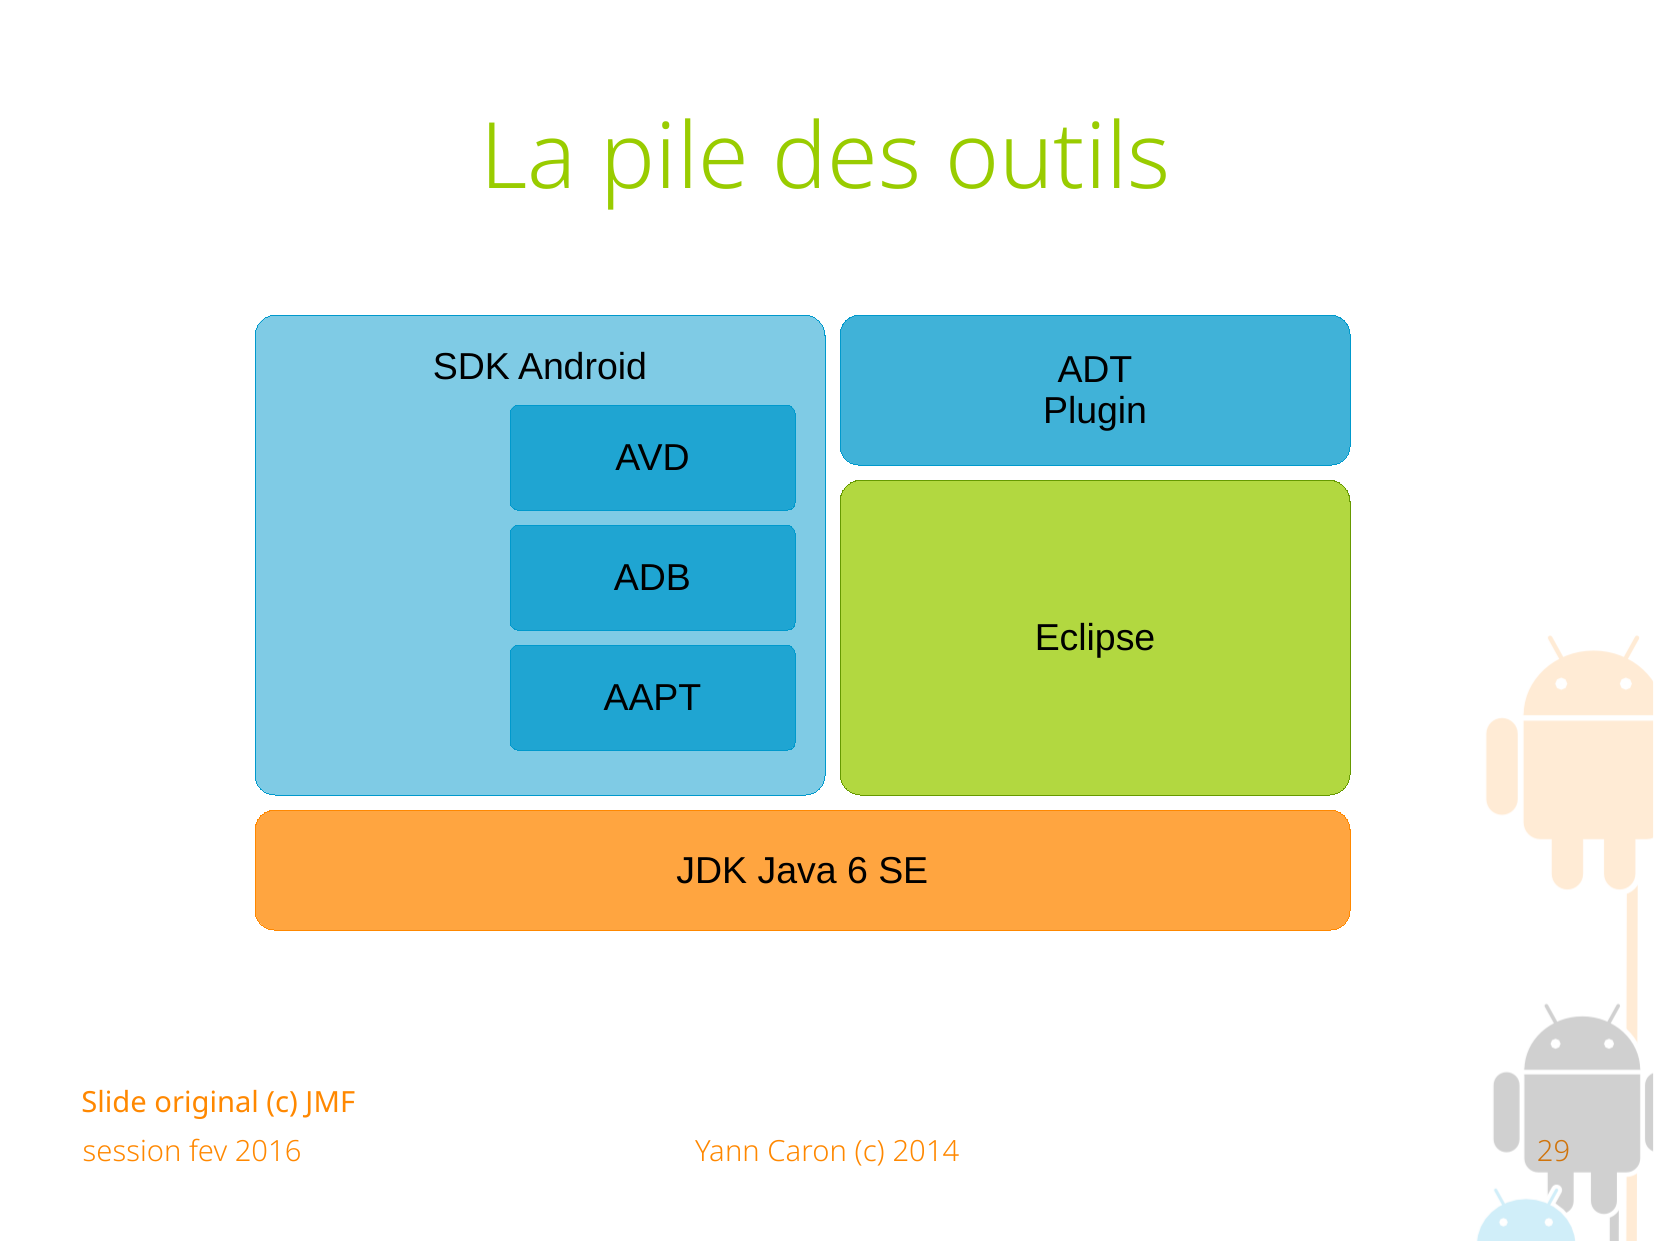

# La pile des outils
SDK Android
ADT
Plugin
AVD
Eclipse
ADB
AAPT
JDK Java 6 SE
Slide original (c) JMF
session fev 2016
Yann Caron (c) 2014
29